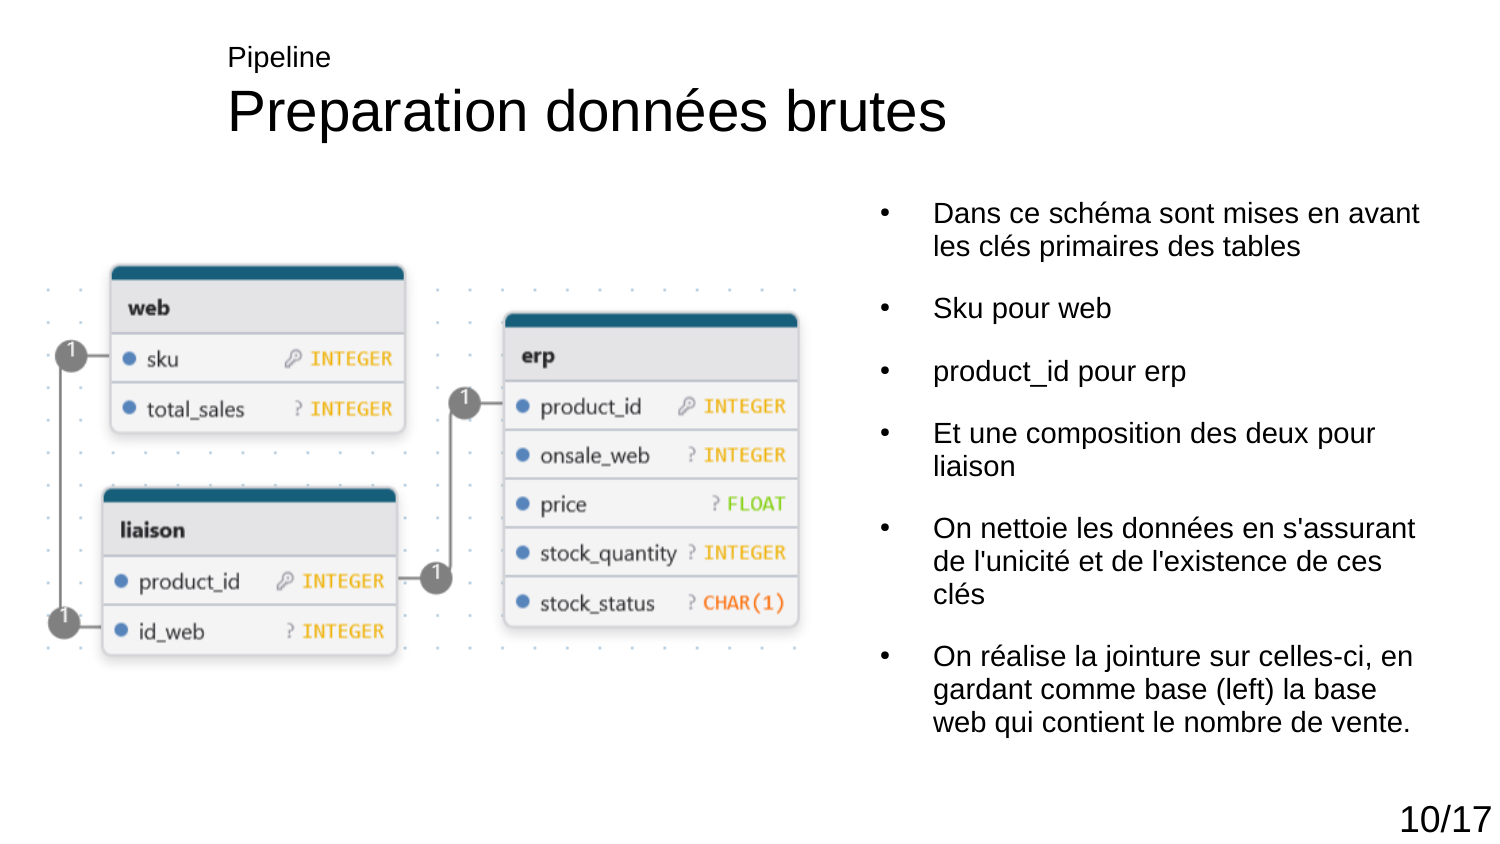

Pipeline
Preparation données brutes
# Dans ce schéma sont mises en avant les clés primaires des tables
Sku pour web
product_id pour erp
Et une composition des deux pour liaison
On nettoie les données en s'assurant de l'unicité et de l'existence de ces clés
On réalise la jointure sur celles-ci, en gardant comme base (left) la base web qui contient le nombre de vente.
10/17